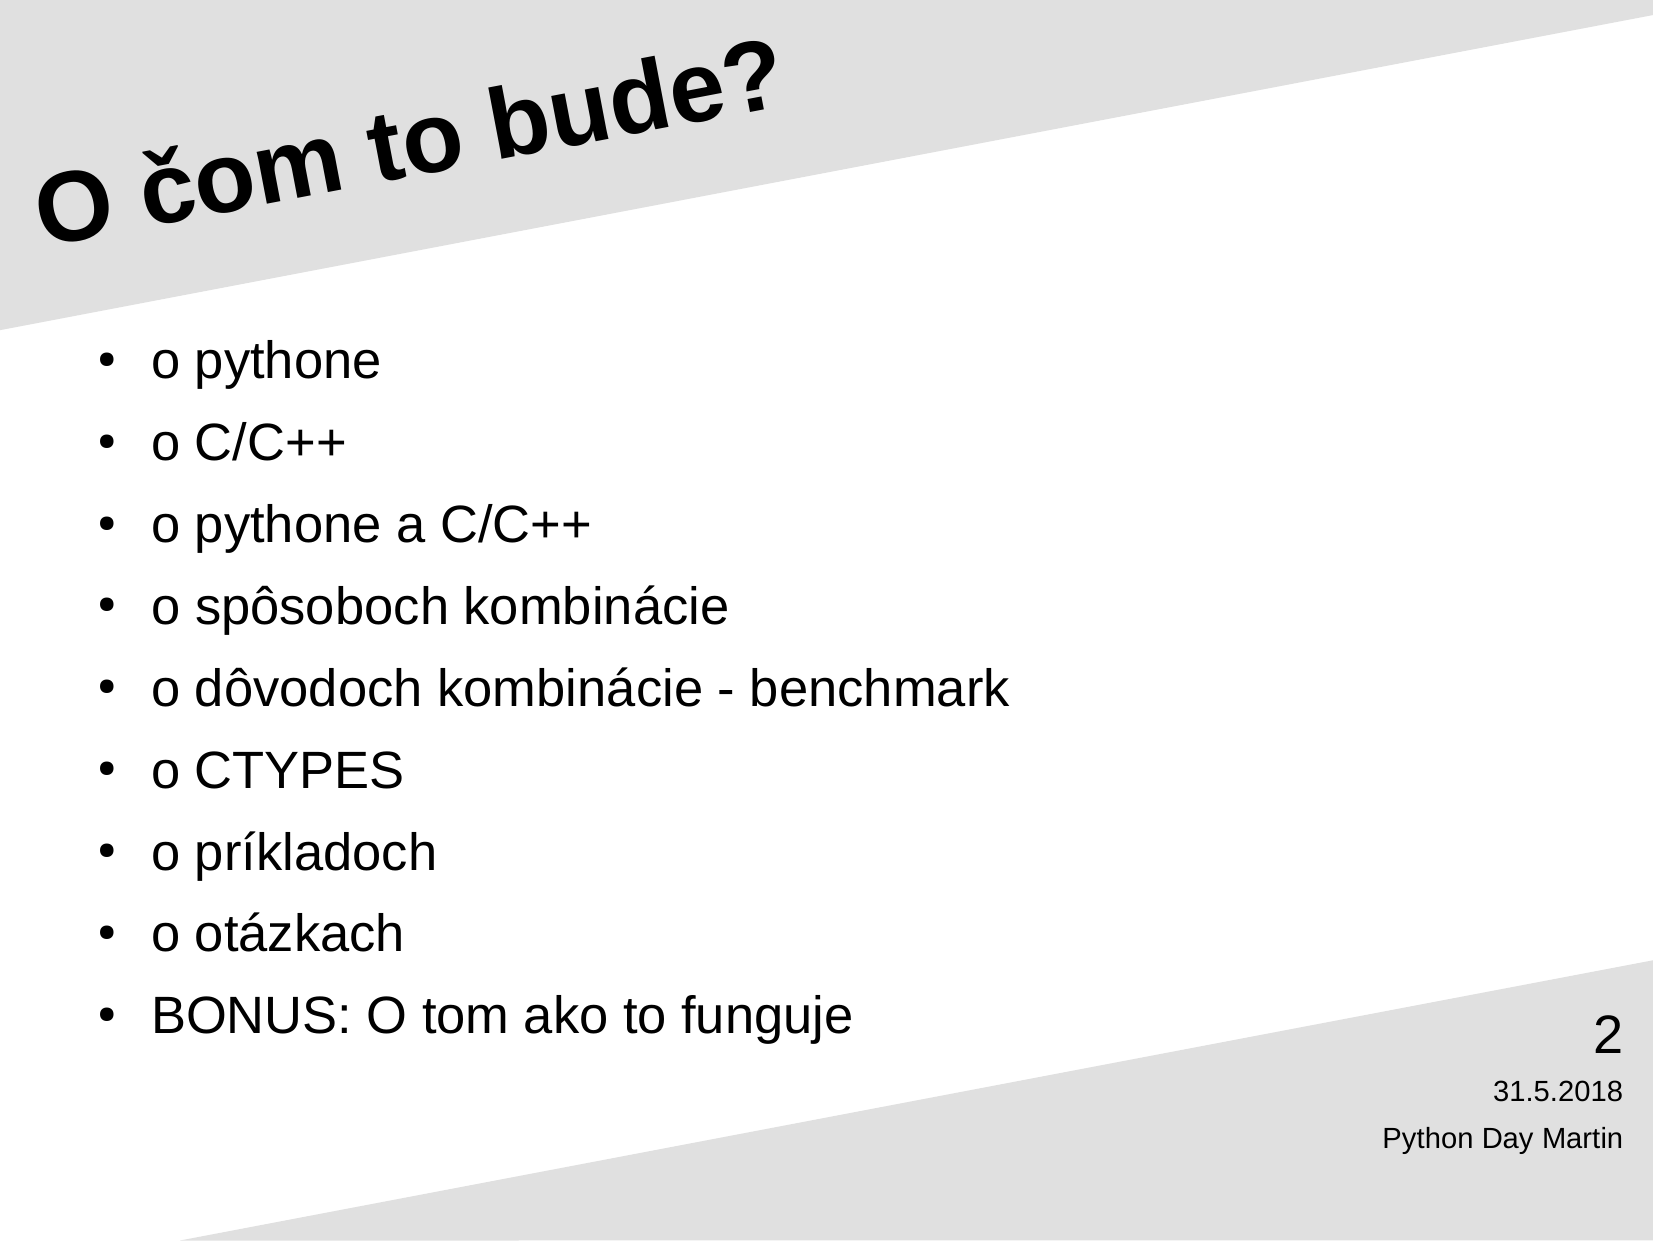

# O čom to bude?
o pythone
o C/C++
o pythone a C/C++
o spôsoboch kombinácie
o dôvodoch kombinácie - benchmark
o CTYPES
o príkladoch
o otázkach
BONUS: O tom ako to funguje
2
Your footer here.